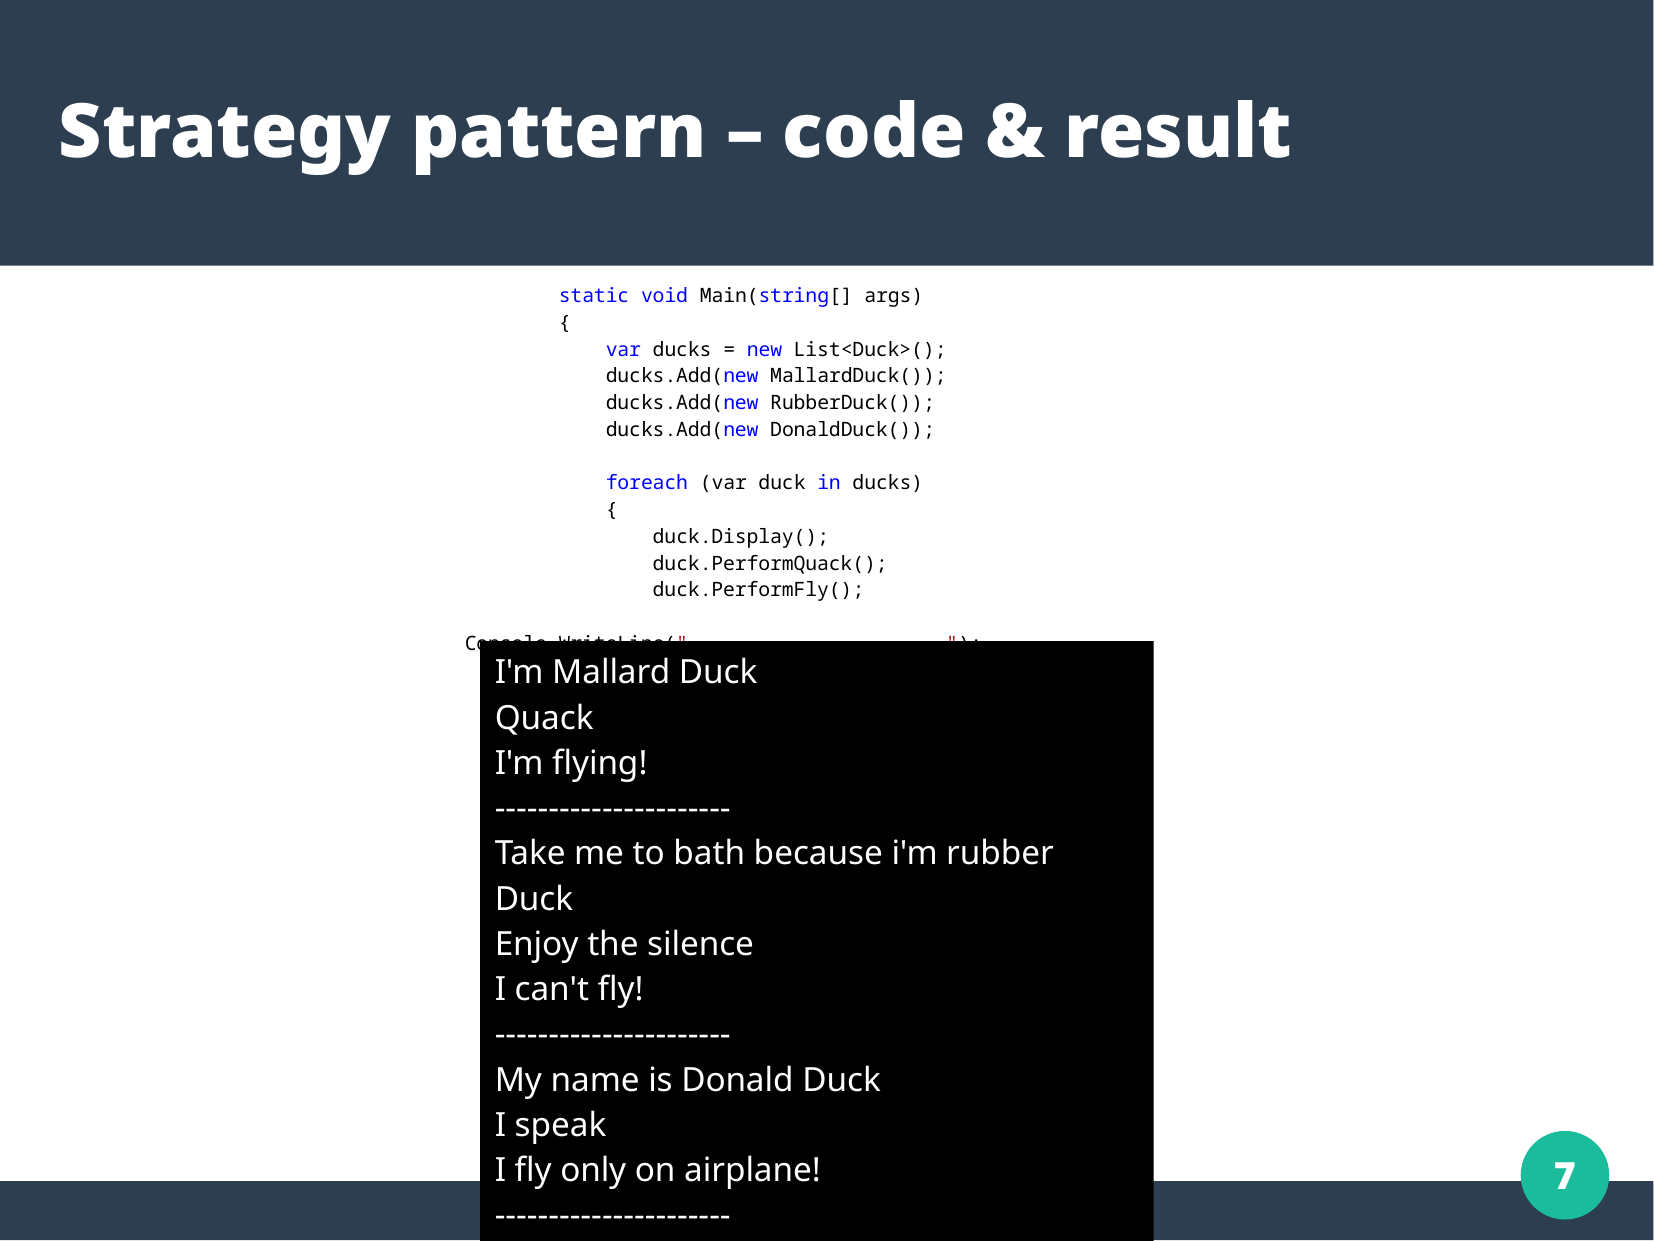

# Strategy pattern – code & result
 static void Main(string[] args)
 {
 var ducks = new List<Duck>();
 ducks.Add(new MallardDuck());
 ducks.Add(new RubberDuck());
 ducks.Add(new DonaldDuck());
 foreach (var duck in ducks)
 {
 duck.Display();
 duck.PerformQuack();
 duck.PerformFly();
 Console.WriteLine("----------------------");
 }
 Console.ReadKey();
 }
I'm Mallard Duck
Quack
I'm flying!
----------------------
Take me to bath because i'm rubber Duck
Enjoy the silence
I can't fly!
----------------------
My name is Donald Duck
I speak
I fly only on airplane!
----------------------
7